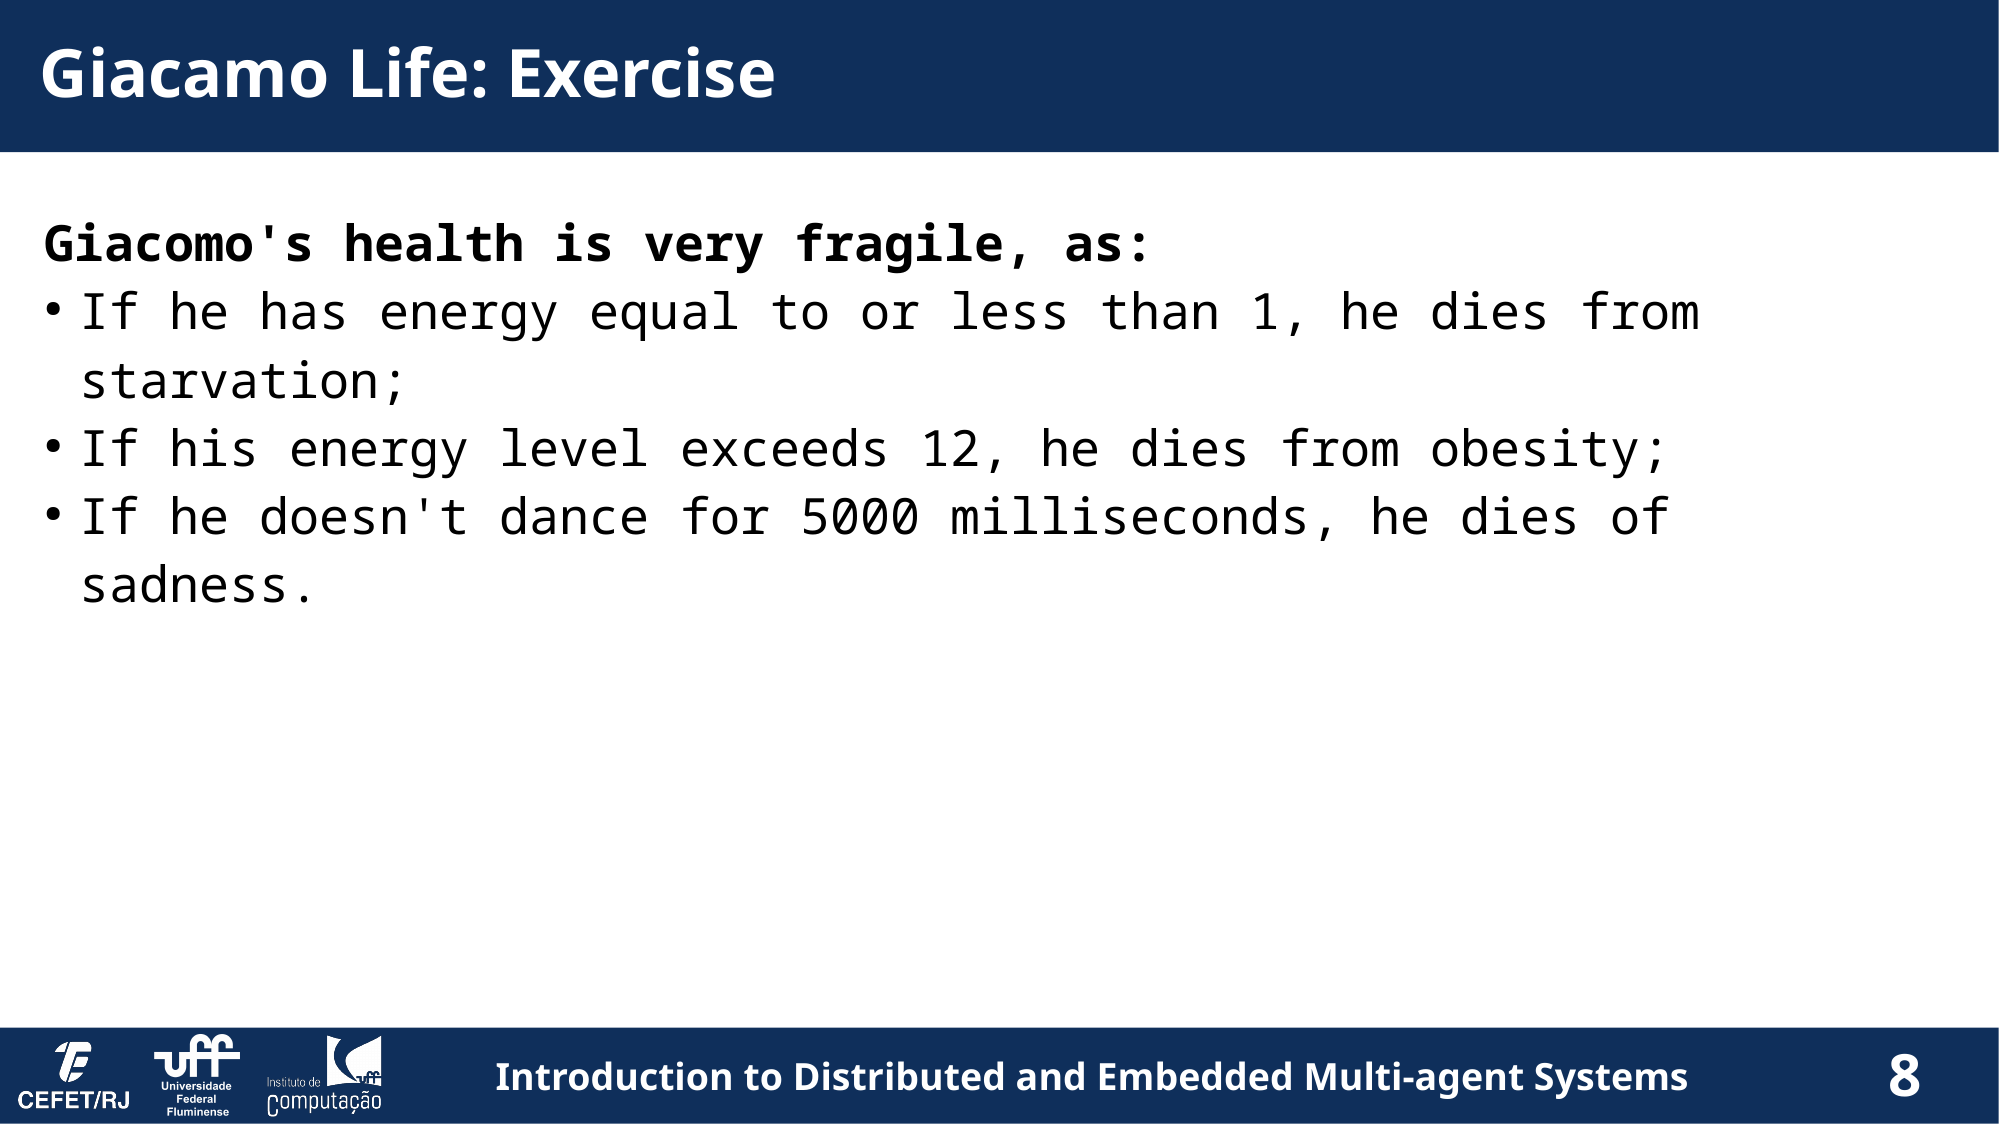

Giacamo Life: Exercise
Giacomo's health is very fragile, as:
If he has energy equal to or less than 1, he dies from starvation;
If his energy level exceeds 12, he dies from obesity;
If he doesn't dance for 5000 milliseconds, he dies of sadness.